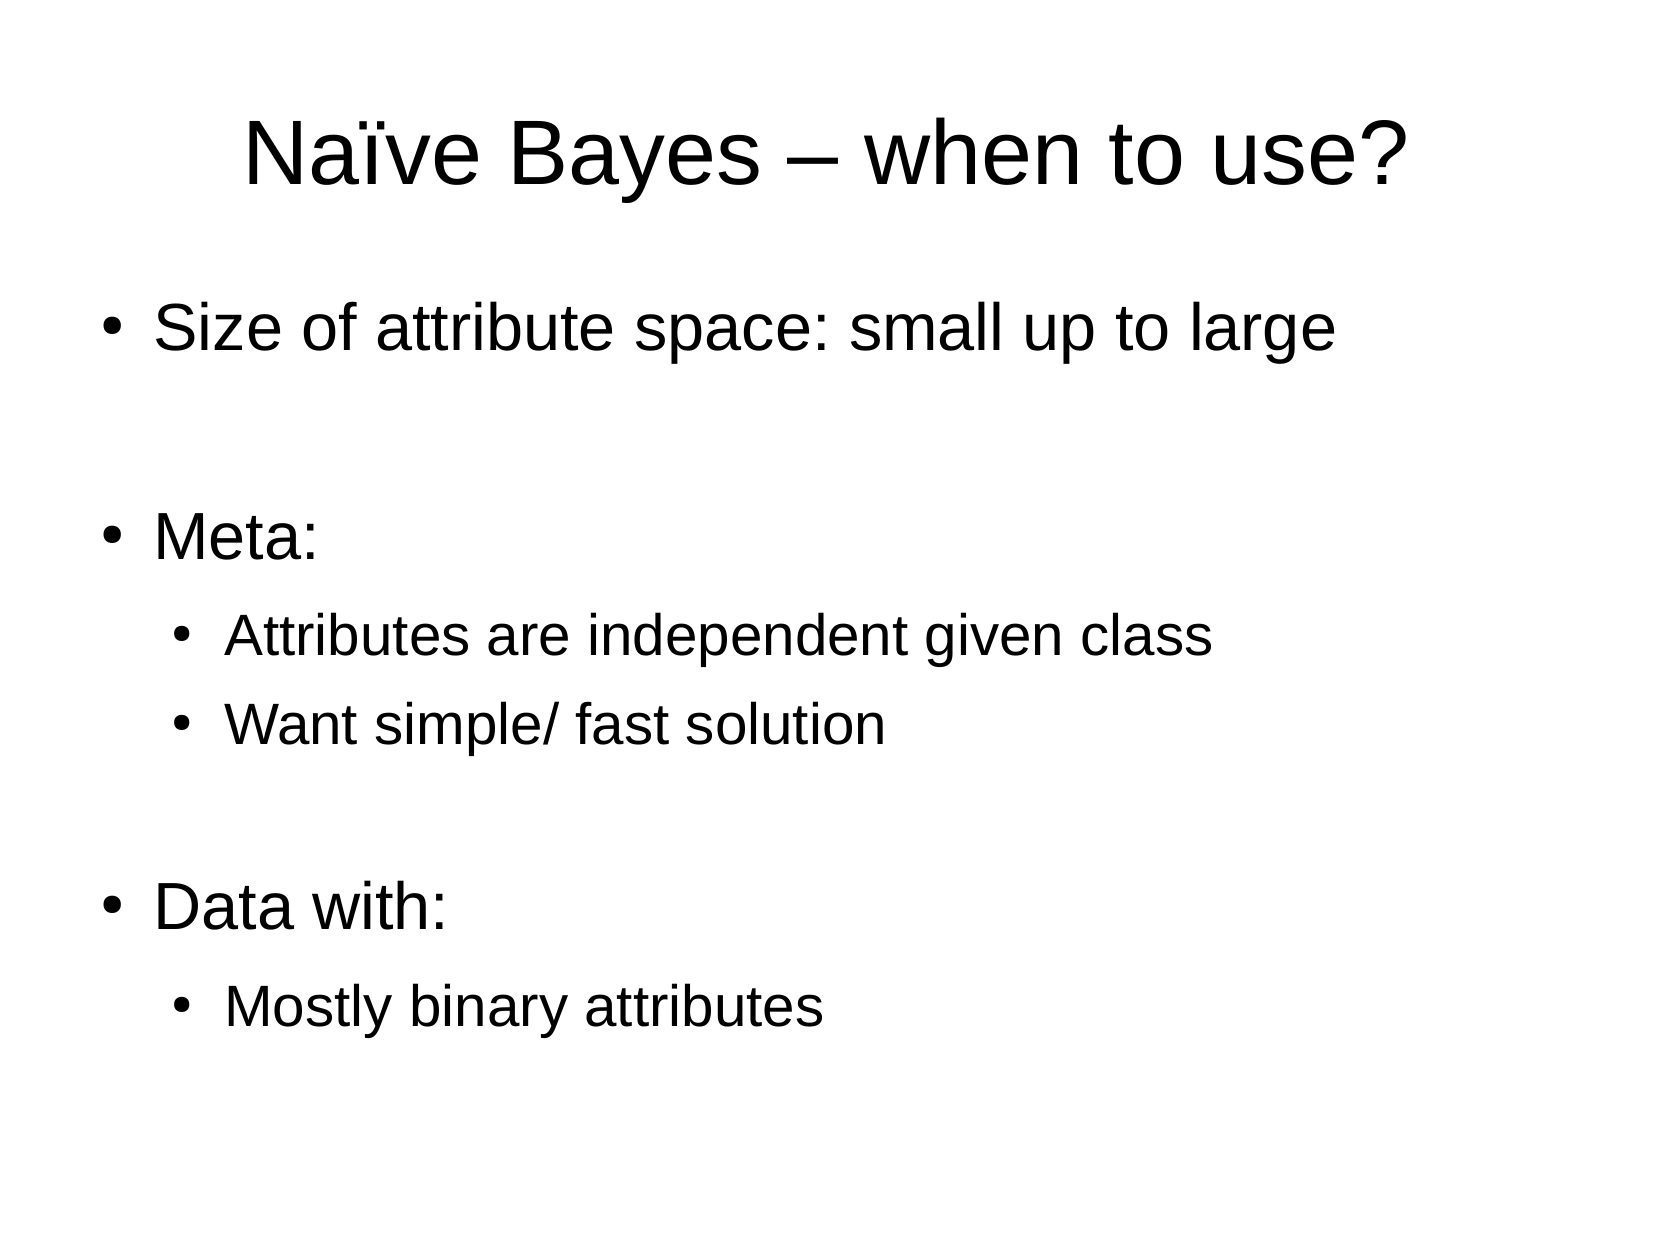

# Naïve Bayes – when to use?
Size of attribute space: small up to large
Meta:
Attributes are independent given class
Want simple/ fast solution
Data with:
Mostly binary attributes